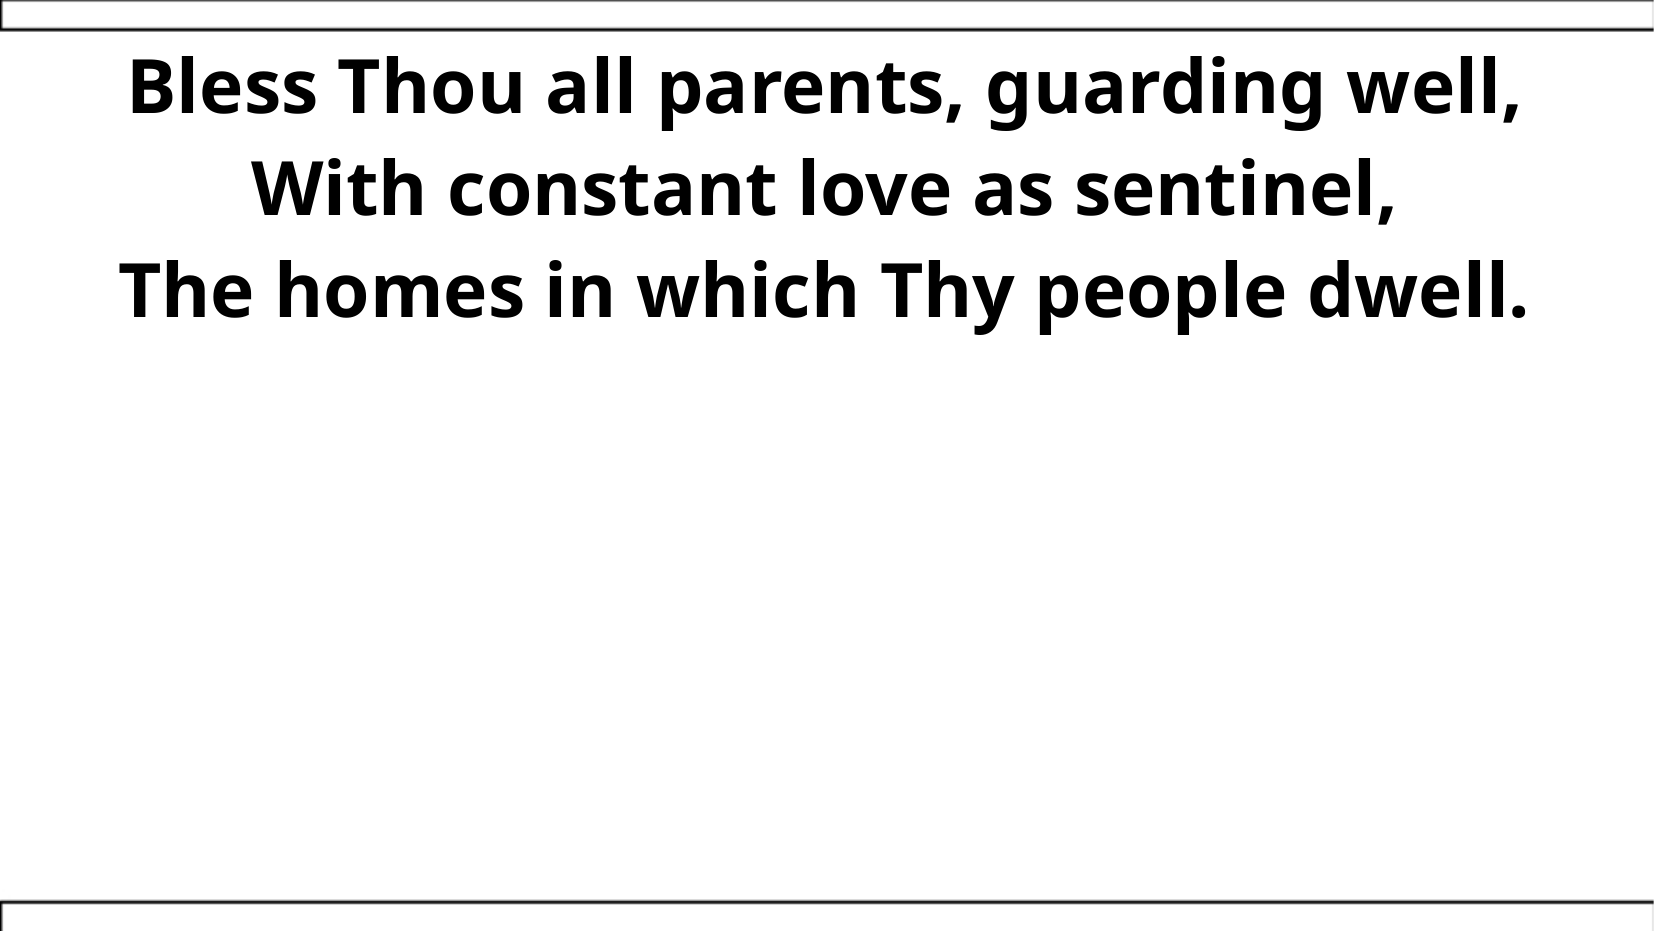

Bless Thou all parents, guarding well,
With constant love as sentinel,
The homes in which Thy people dwell.